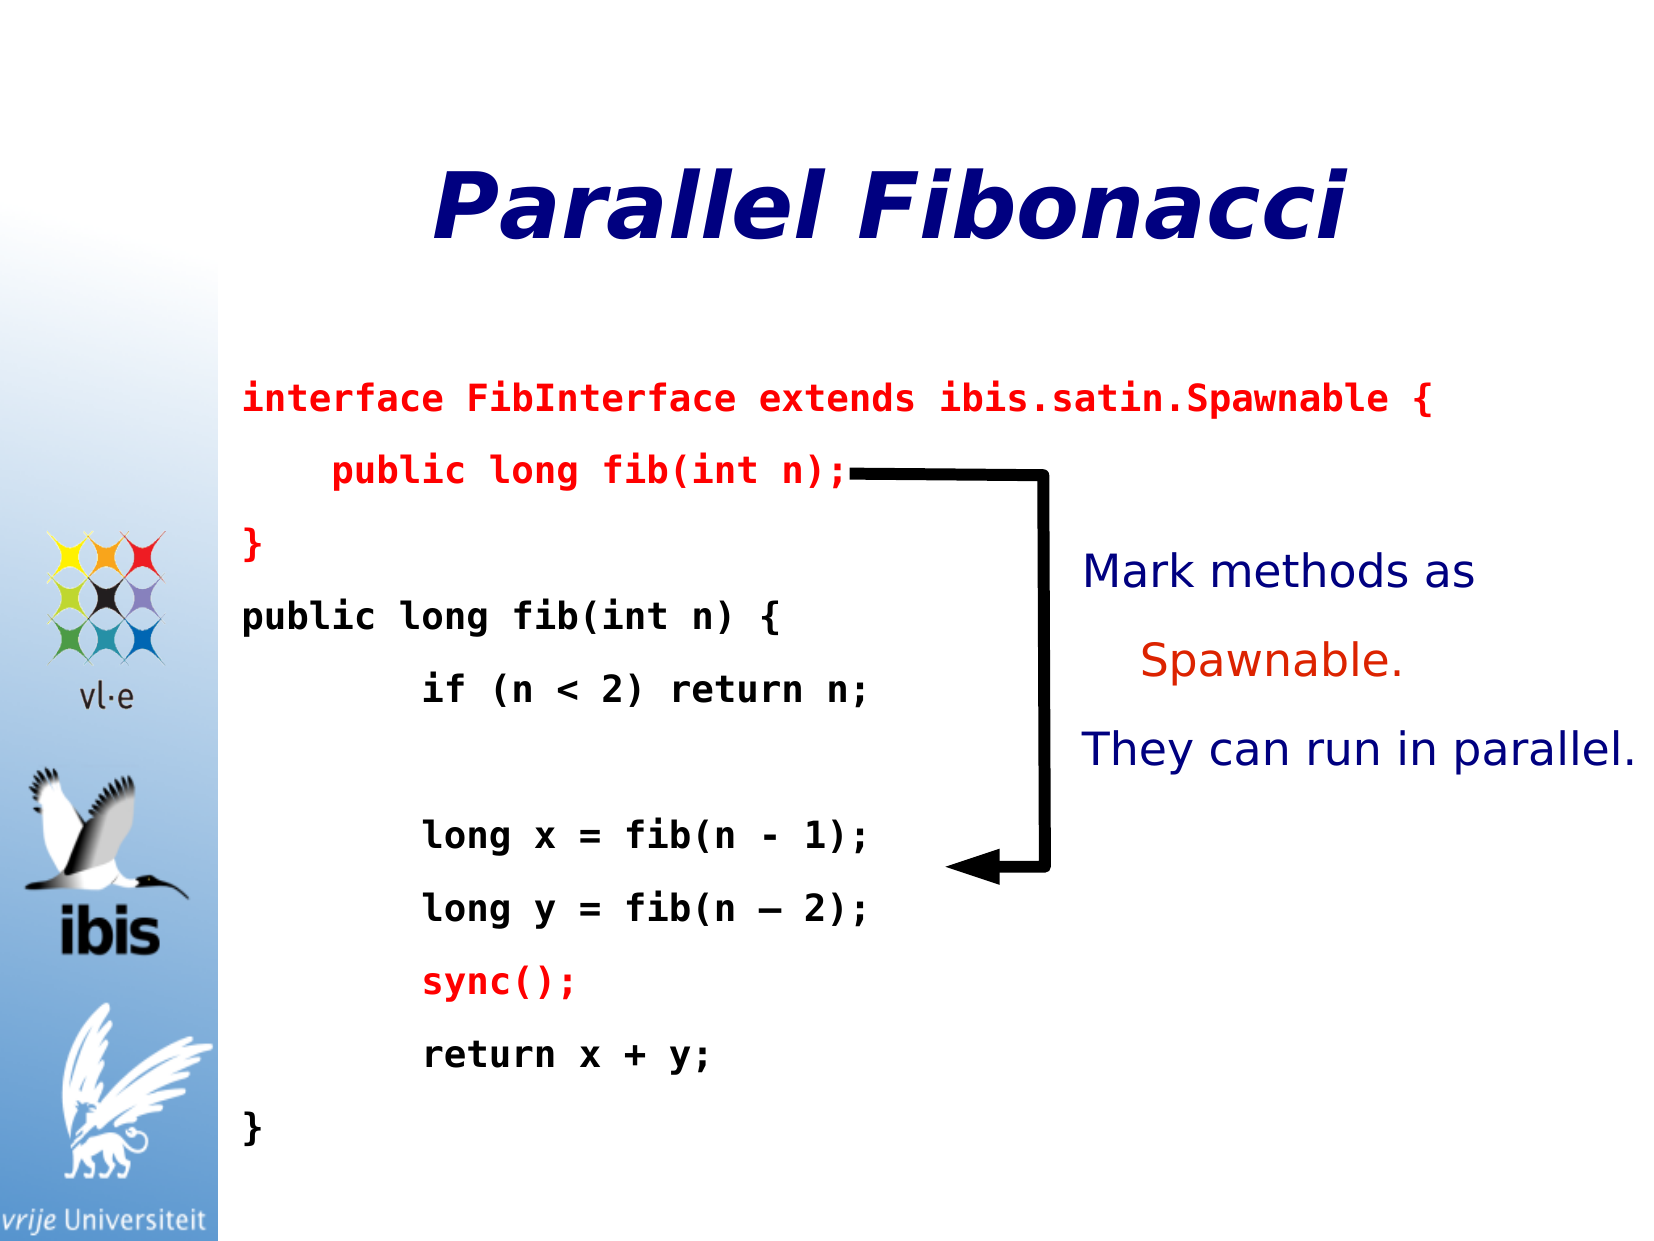

# Parallel Fibonacci
interface FibInterface extends ibis.satin.Spawnable {
 public long fib(int n);
}
public long fib(int n) {
 if (n < 2) return n;
 long x = fib(n - 1);
 long y = fib(n – 2);
 sync();
 return x + y;
}
Mark methods as
 Spawnable.
They can run in parallel.